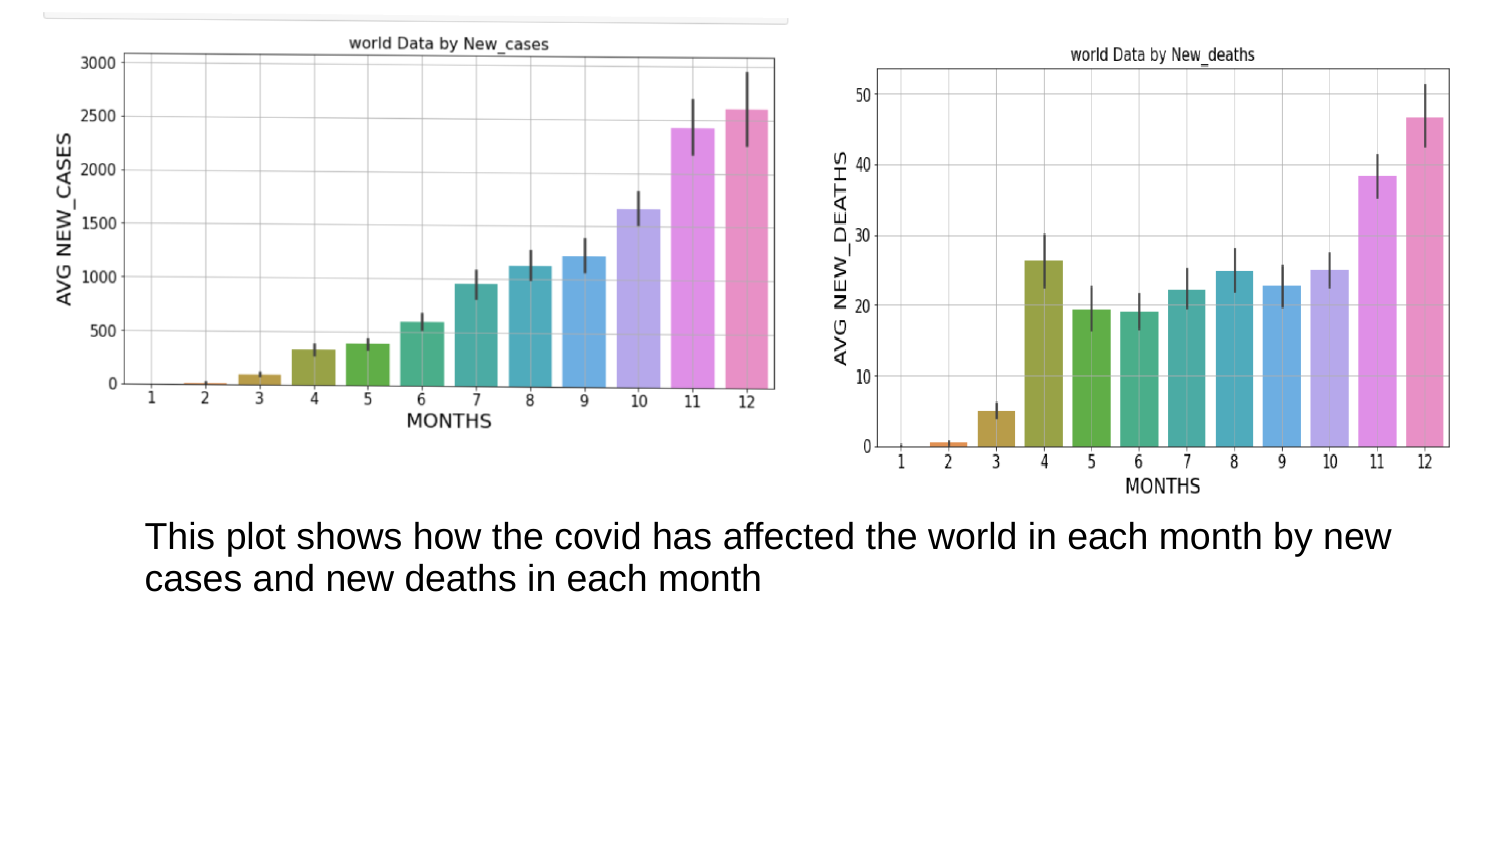

This plot shows how the covid has affected the world in each month by new cases and new deaths in each month